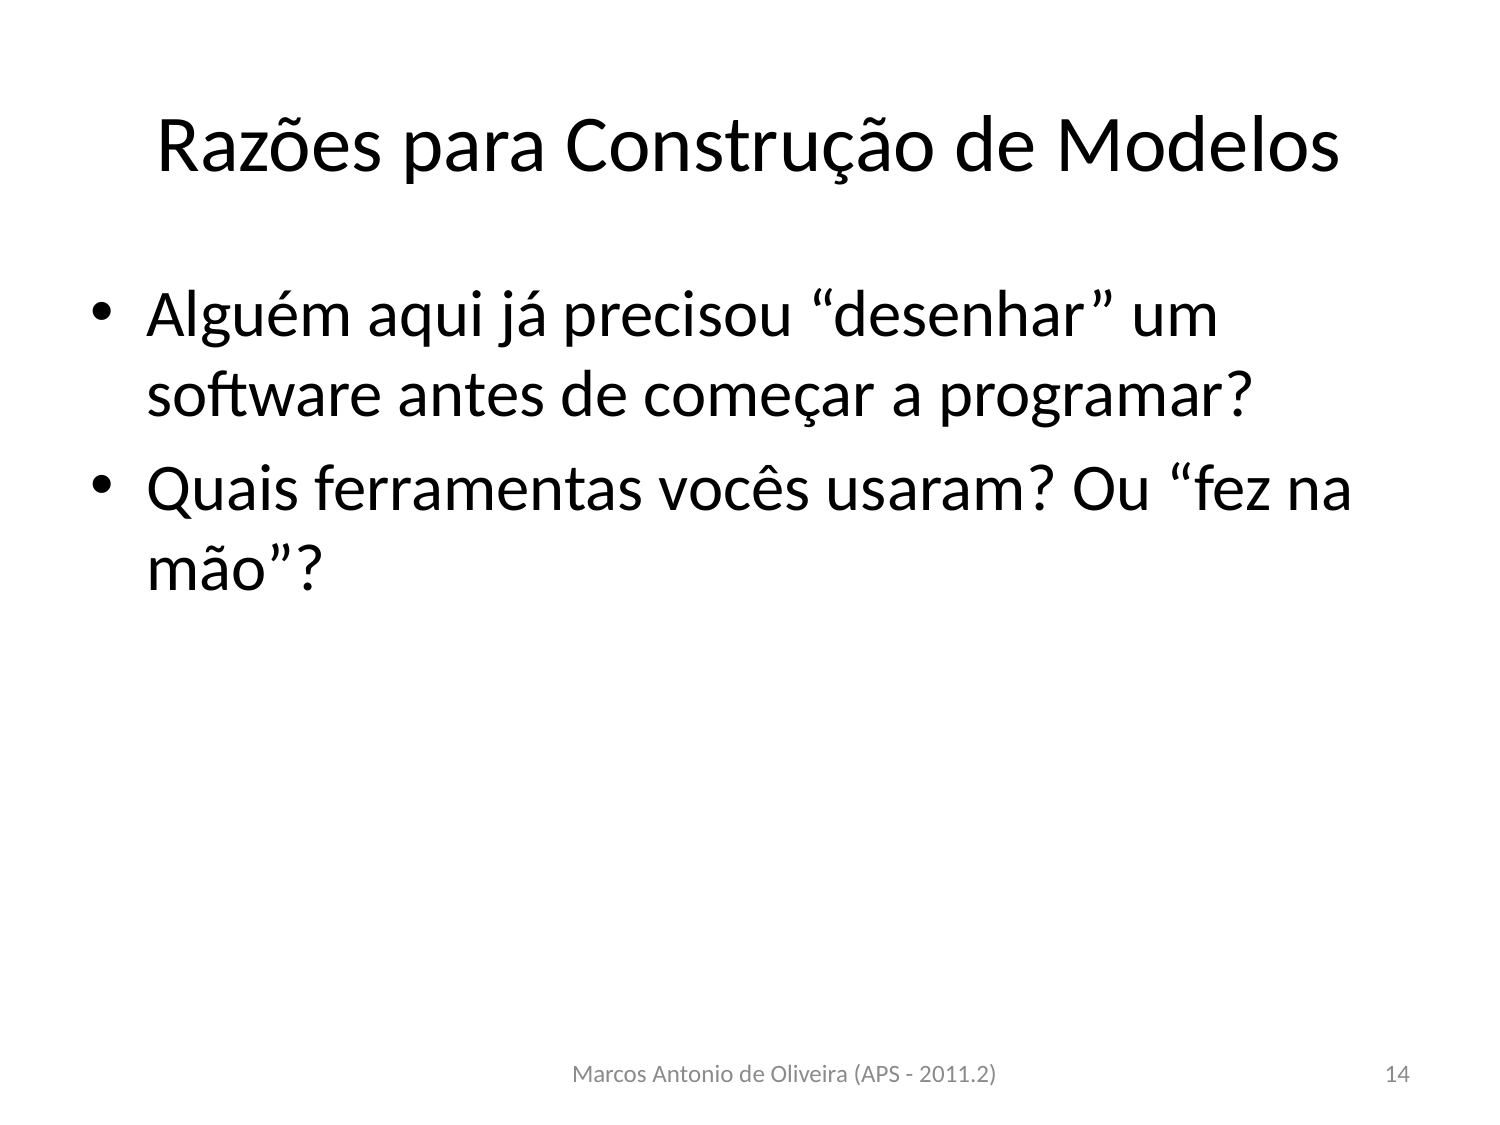

# Razões para Construção de Modelos
Alguém aqui já precisou “desenhar” um software antes de começar a programar?
Quais ferramentas vocês usaram? Ou “fez na mão”?
Marcos Antonio de Oliveira (APS - 2011.2)